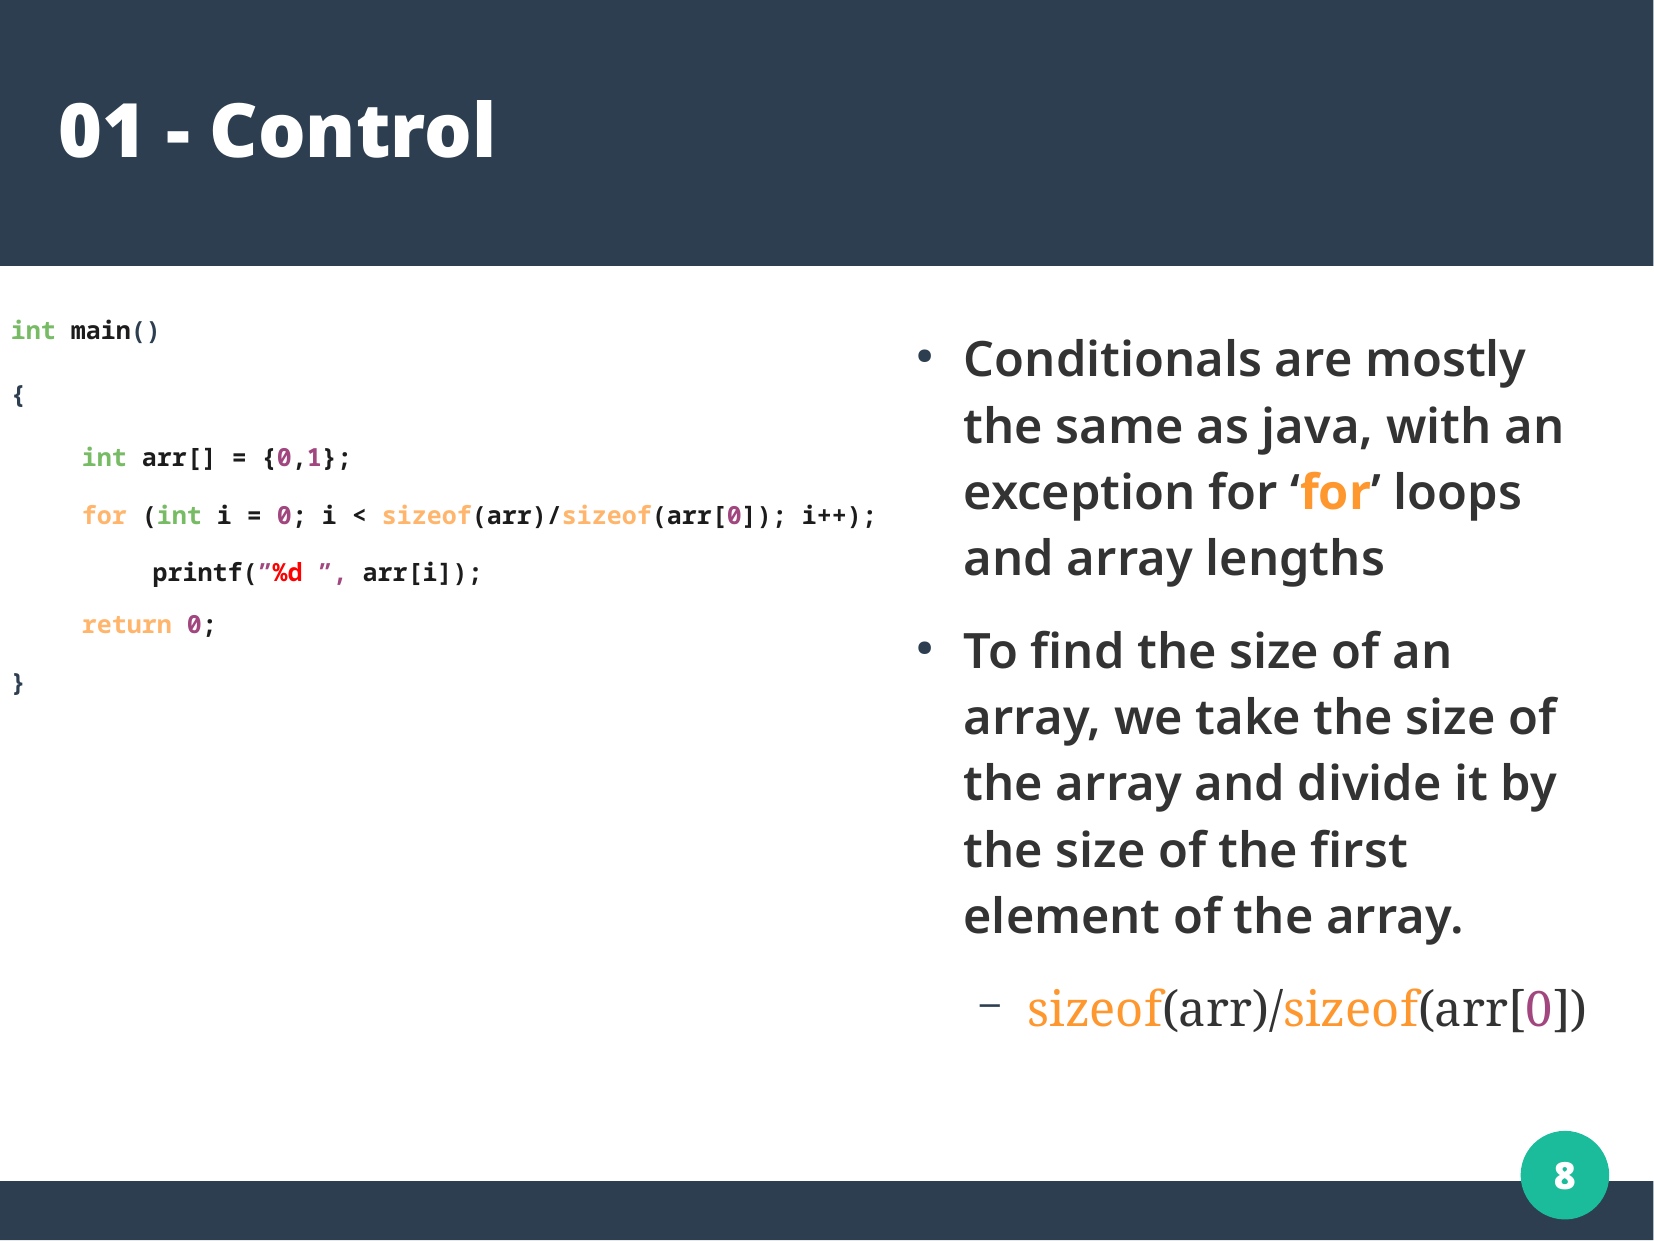

# 01 - Control
int main()
{
int arr[] = {0,1};
for (int i = 0; i < sizeof(arr)/sizeof(arr[0]); i++);
printf(”%d ”, arr[i]);
return 0;
}
Conditionals are mostly the same as java, with an exception for ‘for’ loops and array lengths
To find the size of an array, we take the size of the array and divide it by the size of the first element of the array.
sizeof(arr)/sizeof(arr[0])
8